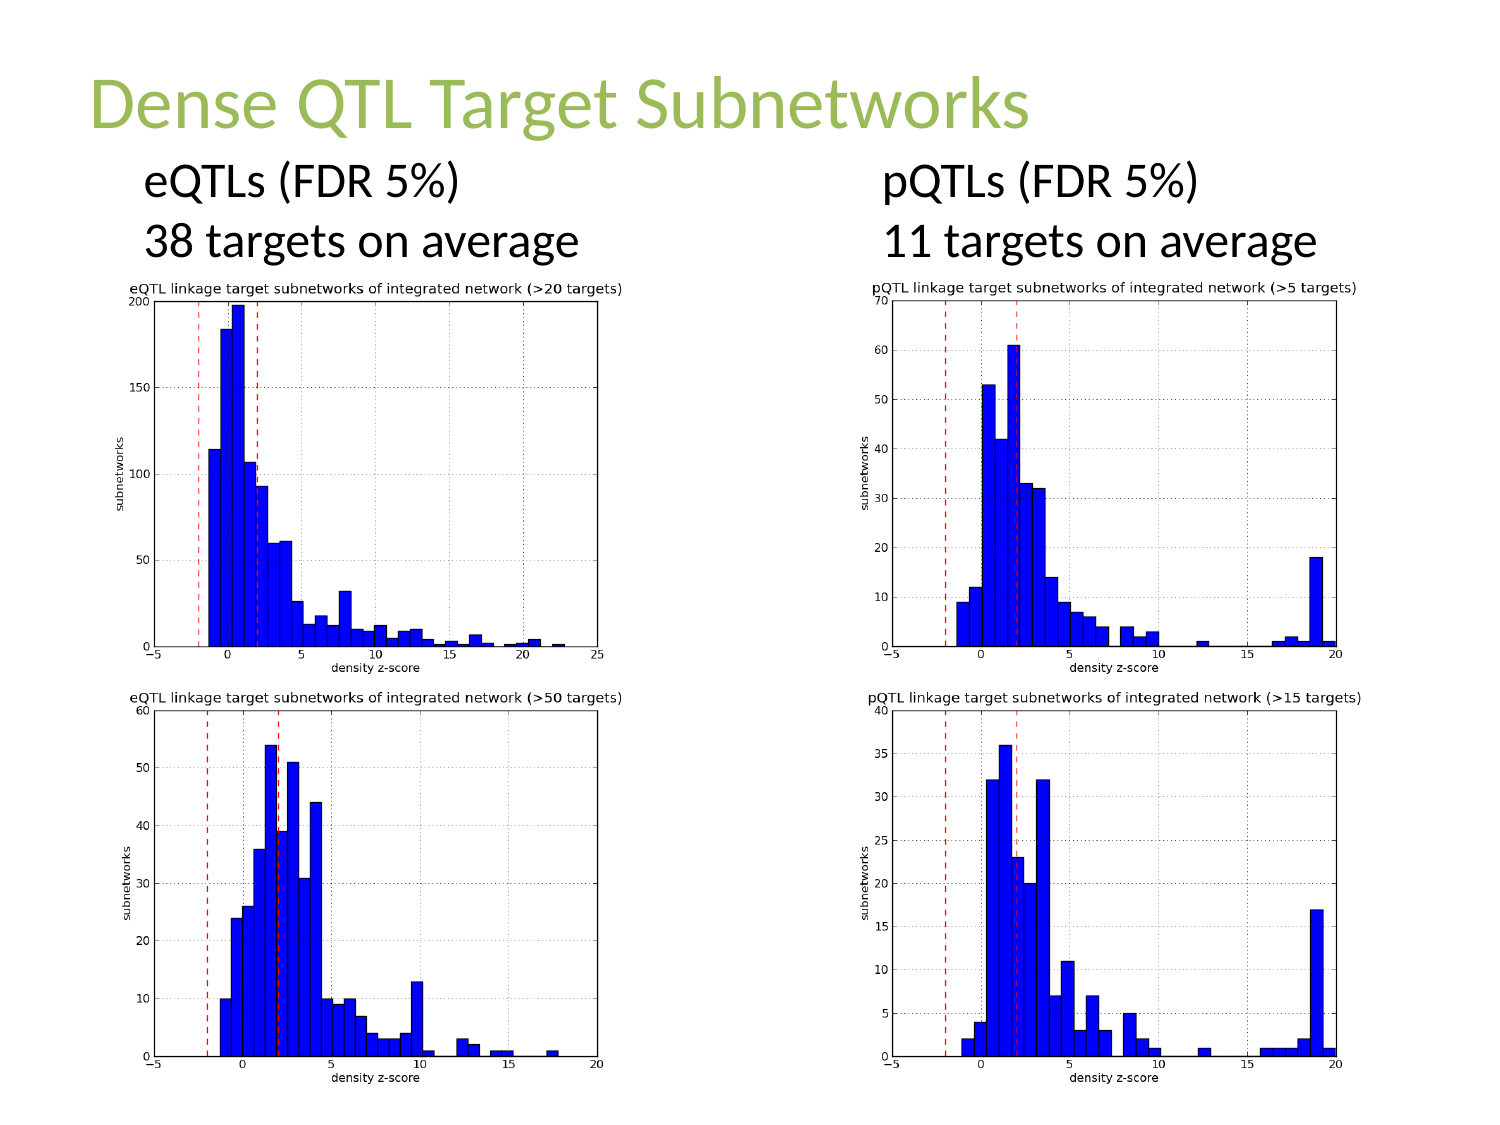

Dense QTL Target Subnetworks
eQTLs (FDR 5%)
38 targets on average
pQTLs (FDR 5%)
11 targets on average